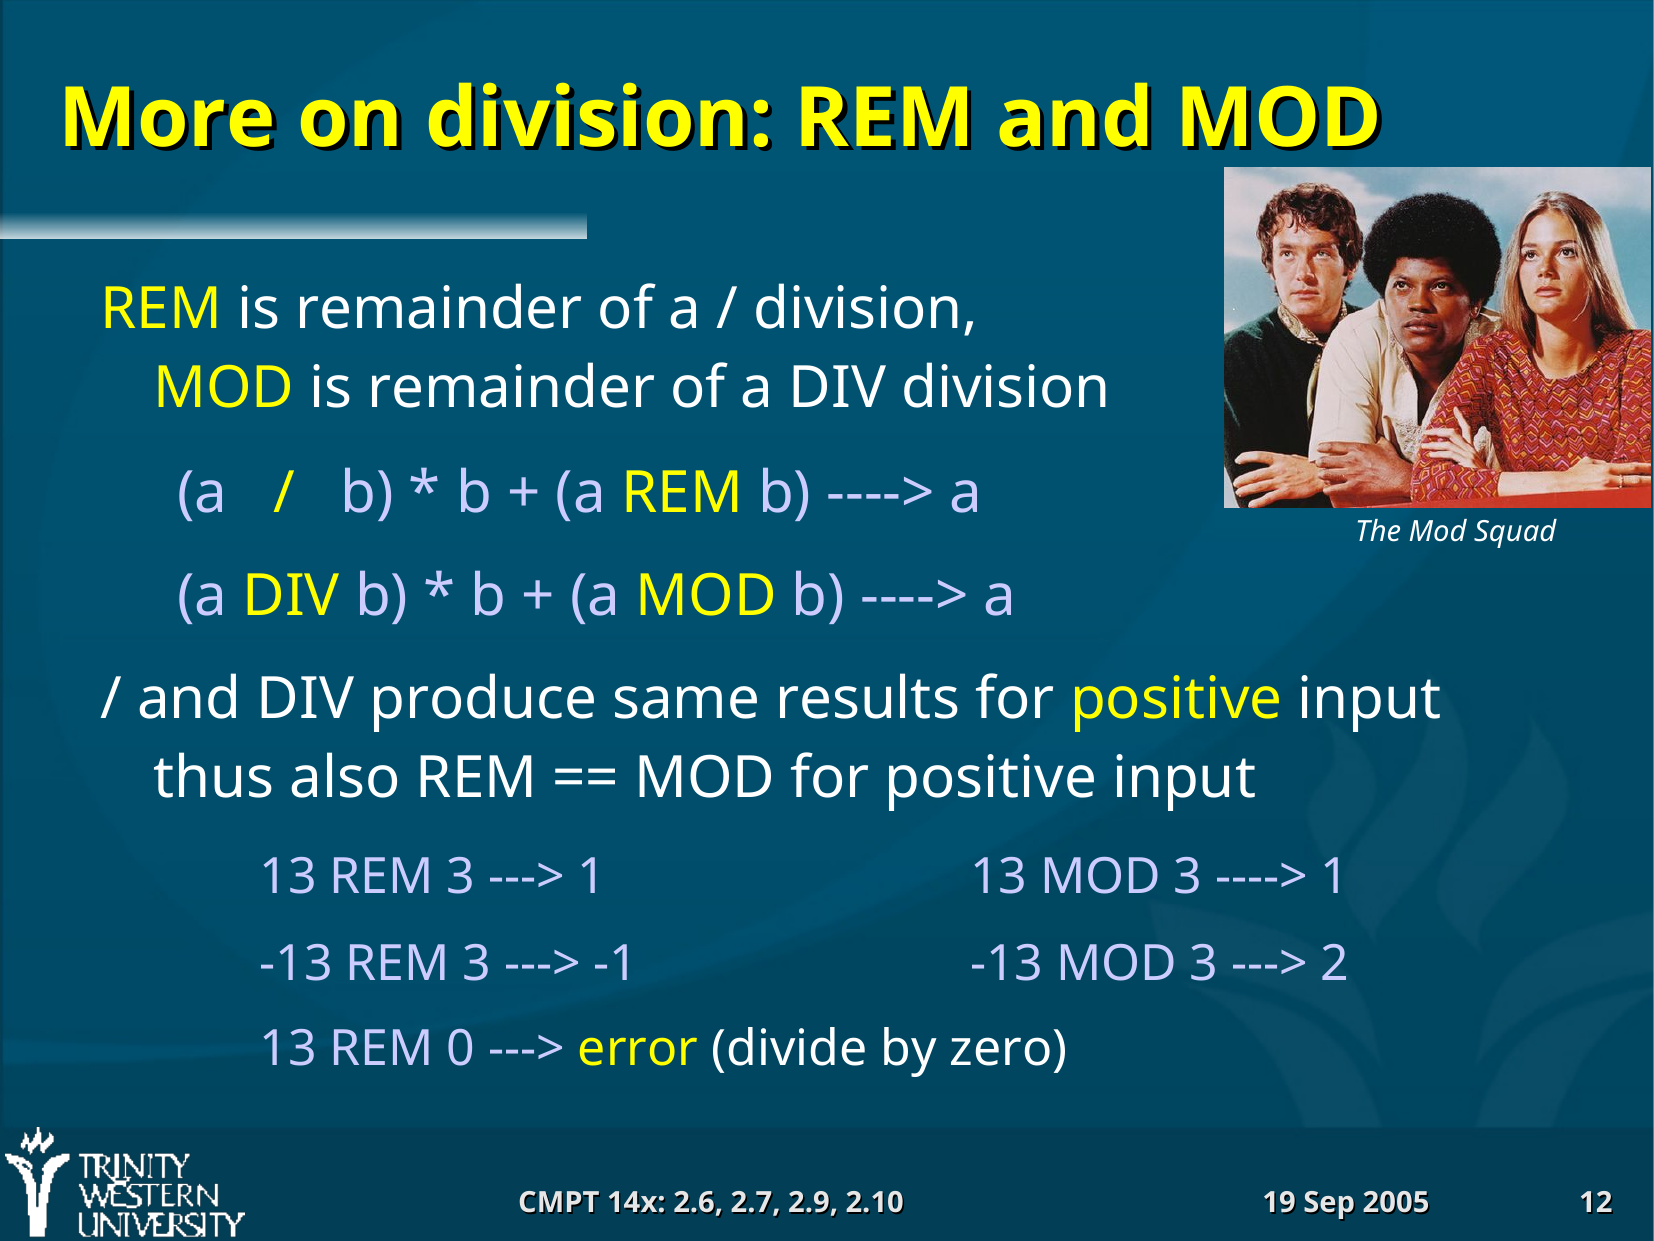

# More on division: REM and MOD
REM is remainder of a / division,
MOD is remainder of a DIV division
(a / b) * b + (a REM b) ----> a
(a DIV b) * b + (a MOD b) ----> a
/ and DIV produce same results for positive input
thus also REM == MOD for positive input
13 REM 3 ---> 1					13 MOD 3 ----> 1
-13 REM 3 ---> -1					-13 MOD 3 ---> 2
13 REM 0 ---> error (divide by zero)
The Mod Squad
CMPT 14x: 2.6, 2.7, 2.9, 2.10
19 Sep 2005
12